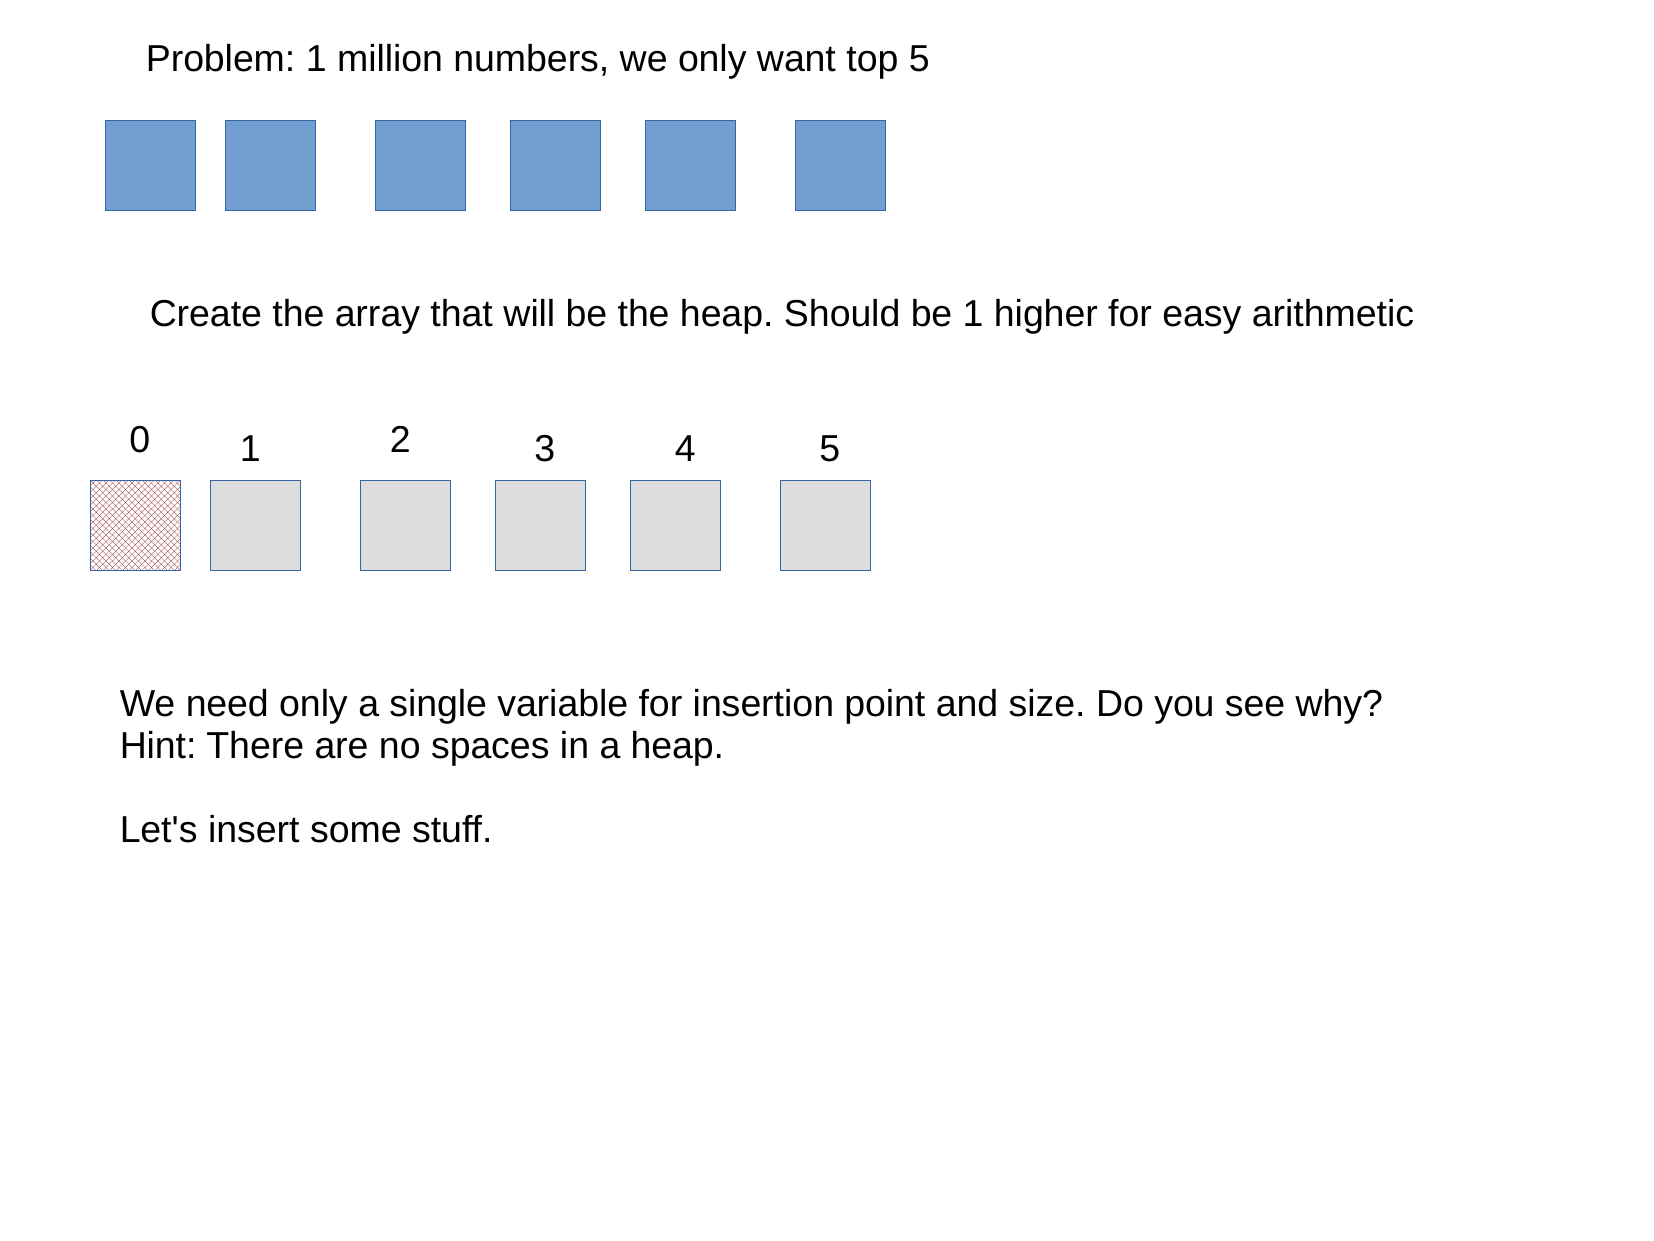

Problem: 1 million numbers, we only want top 5
Create the array that will be the heap. Should be 1 higher for easy arithmetic
0
2
1
3
4
5
We need only a single variable for insertion point and size. Do you see why?
Hint: There are no spaces in a heap.
Let's insert some stuff.